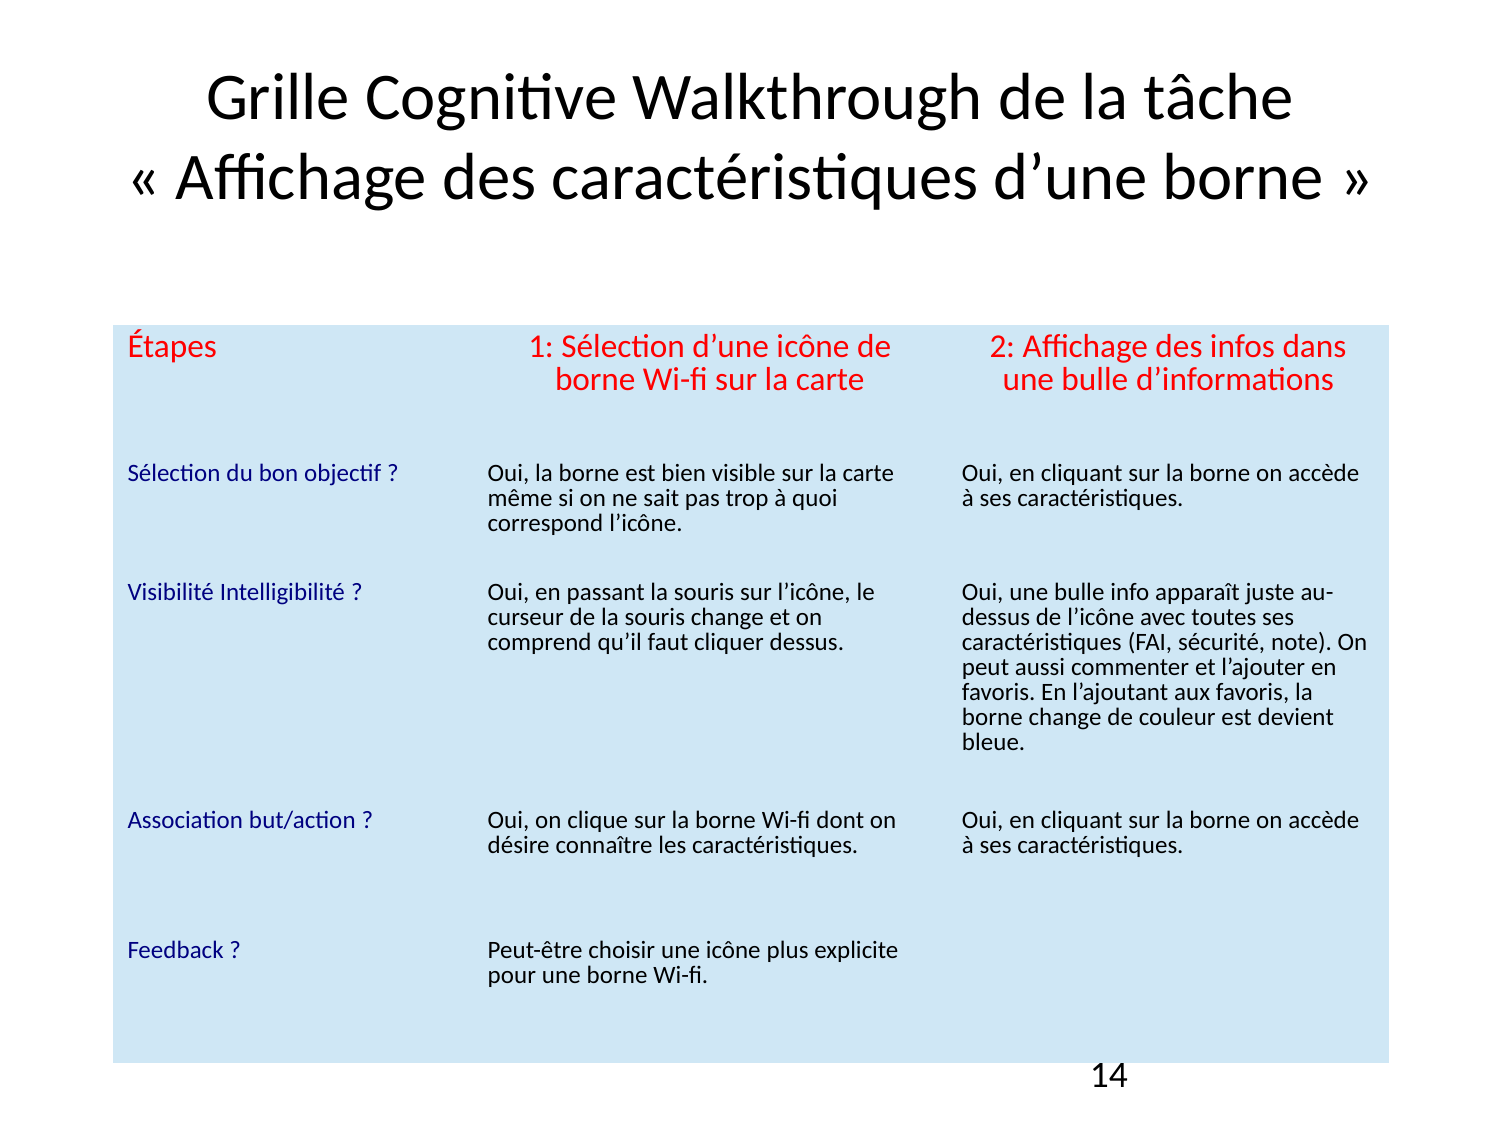

# Grille Cognitive Walkthrough de la tâche « Affichage des caractéristiques d’une borne »
| Étapes | 1: Sélection d’une icône de borne Wi-fi sur la carte | 2: Affichage des infos dans une bulle d’informations |
| --- | --- | --- |
| Sélection du bon objectif ? | Oui, la borne est bien visible sur la carte même si on ne sait pas trop à quoi correspond l’icône. | Oui, en cliquant sur la borne on accède à ses caractéristiques. |
| Visibilité Intelligibilité ? | Oui, en passant la souris sur l’icône, le curseur de la souris change et on comprend qu’il faut cliquer dessus. | Oui, une bulle info apparaît juste au-dessus de l’icône avec toutes ses caractéristiques (FAI, sécurité, note). On peut aussi commenter et l’ajouter en favoris. En l’ajoutant aux favoris, la borne change de couleur est devient bleue. |
| Association but/action ? | Oui, on clique sur la borne Wi-fi dont on désire connaître les caractéristiques. | Oui, en cliquant sur la borne on accède à ses caractéristiques. |
| Feedback ? | Peut-être choisir une icône plus explicite pour une borne Wi-fi. | |